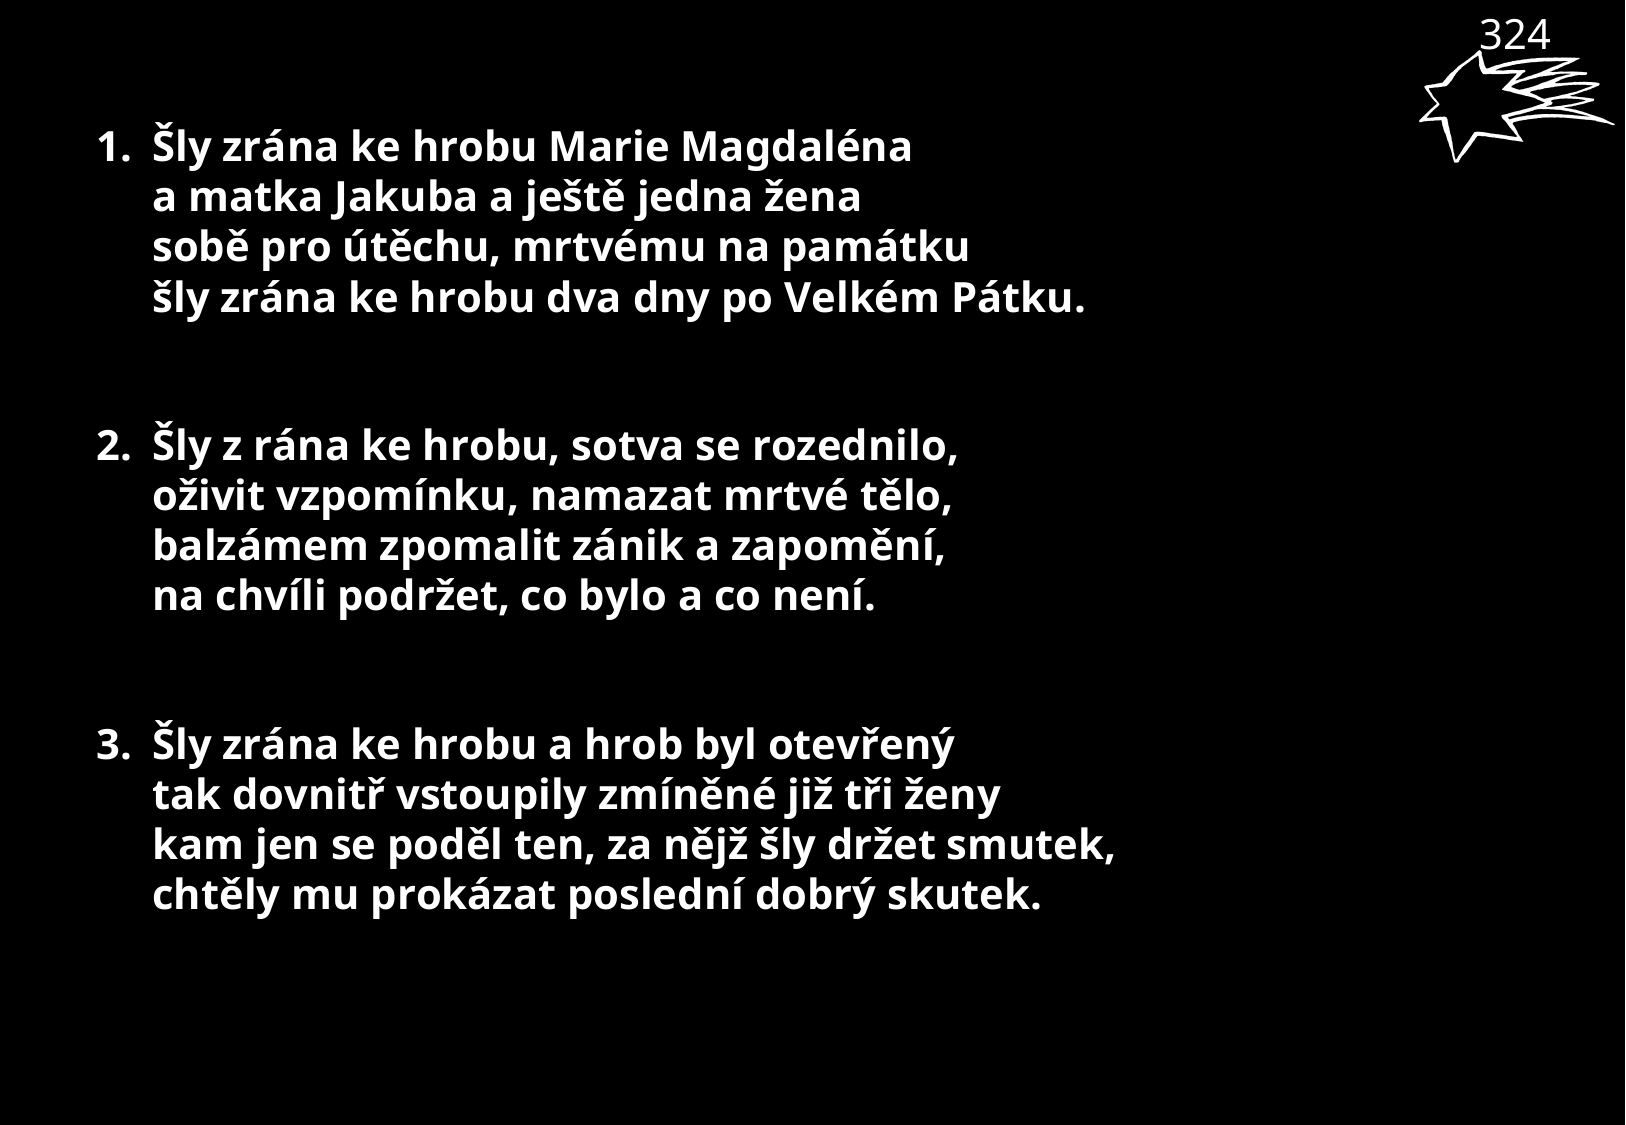

324
# Šly zrána ke hrobu Marie Magdaléna a matka Jakuba a ještě jedna žena sobě pro útěchu, mrtvému na památku šly zrána ke hrobu dva dny po Velkém Pátku.
Šly z rána ke hrobu, sotva se rozednilo,
oživit vzpomínku, namazat mrtvé tělo,
balzámem zpomalit zánik a zapomění,
na chvíli podržet, co bylo a co není.
Šly zrána ke hrobu a hrob byl otevřený
tak dovnitř vstoupily zmíněné již tři ženy
kam jen se poděl ten, za nějž šly držet smutek,
chtěly mu prokázat poslední dobrý skutek.